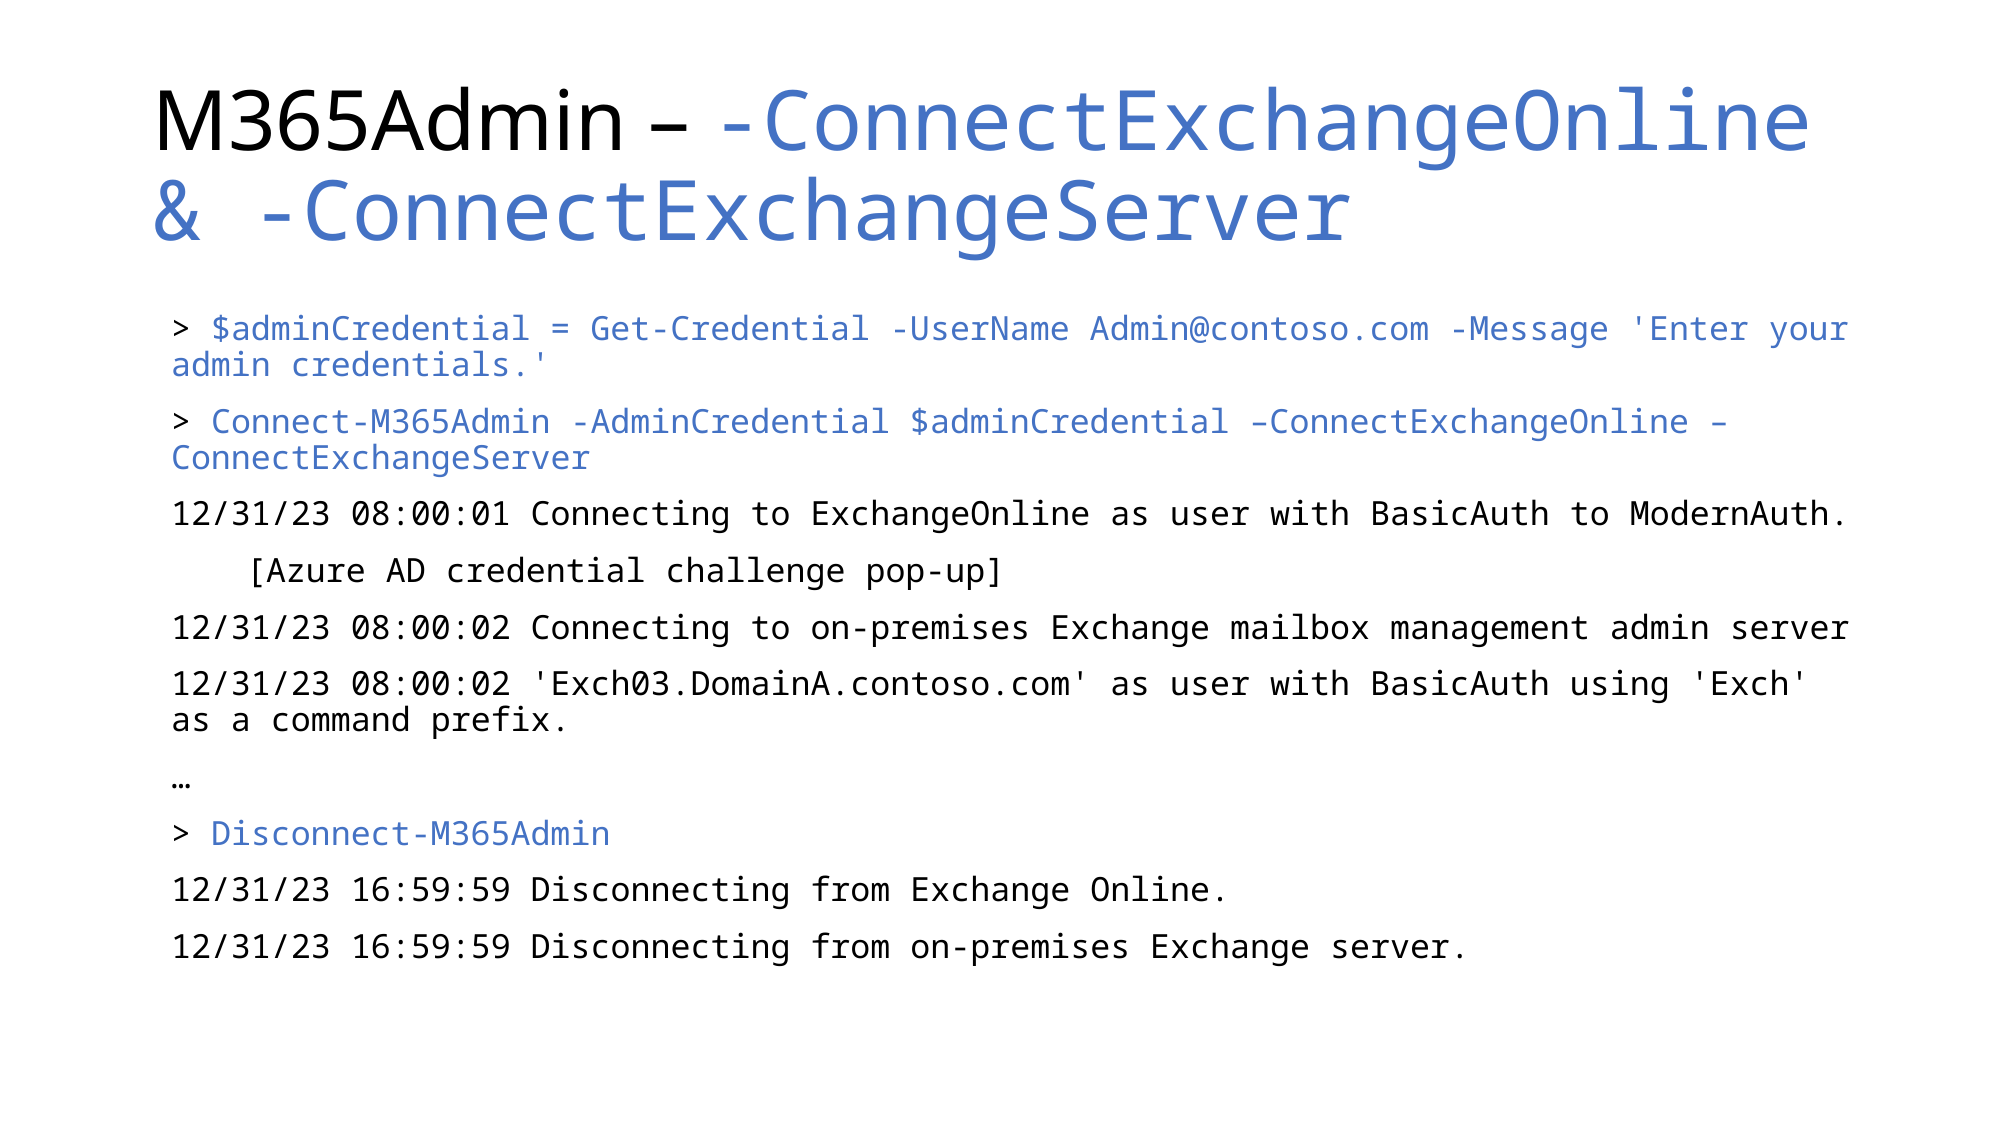

# M365Admin – -ConnectExchangeOnline & -ConnectExchangeServer
> $adminCredential = Get-Credential -UserName Admin@contoso.com -Message 'Enter your admin credentials.'
> Connect-M365Admin -AdminCredential $adminCredential –ConnectExchangeOnline –ConnectExchangeServer
12/31/23 08:00:01 Connecting to ExchangeOnline as user with BasicAuth to ModernAuth.
	[Azure AD credential challenge pop-up]
12/31/23 08:00:02 Connecting to on-premises Exchange mailbox management admin server
12/31/23 08:00:02 'Exch03.DomainA.contoso.com' as user with BasicAuth using 'Exch' as a command prefix.
…
> Disconnect-M365Admin
12/31/23 16:59:59 Disconnecting from Exchange Online.
12/31/23 16:59:59 Disconnecting from on-premises Exchange server.